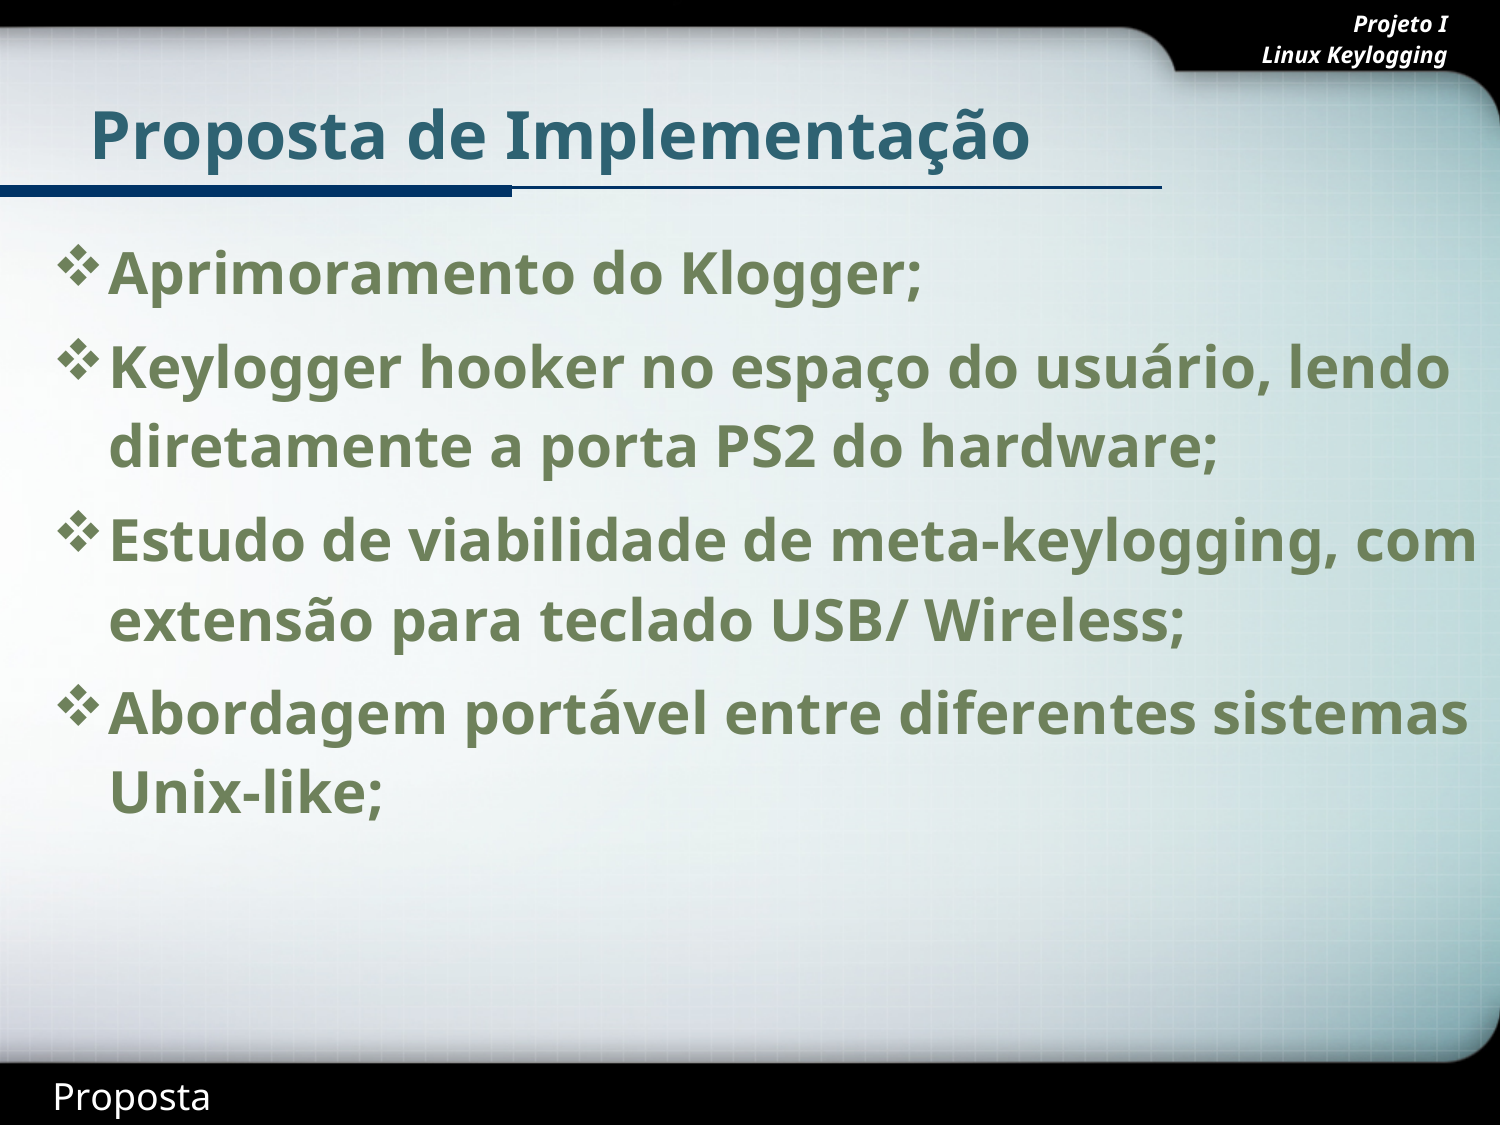

# Proposta de Implementação
Aprimoramento do Klogger;
Keylogger hooker no espaço do usuário, lendo diretamente a porta PS2 do hardware;
Estudo de viabilidade de meta-keylogging, com extensão para teclado USB/ Wireless;
Abordagem portável entre diferentes sistemas Unix-like;
Proposta